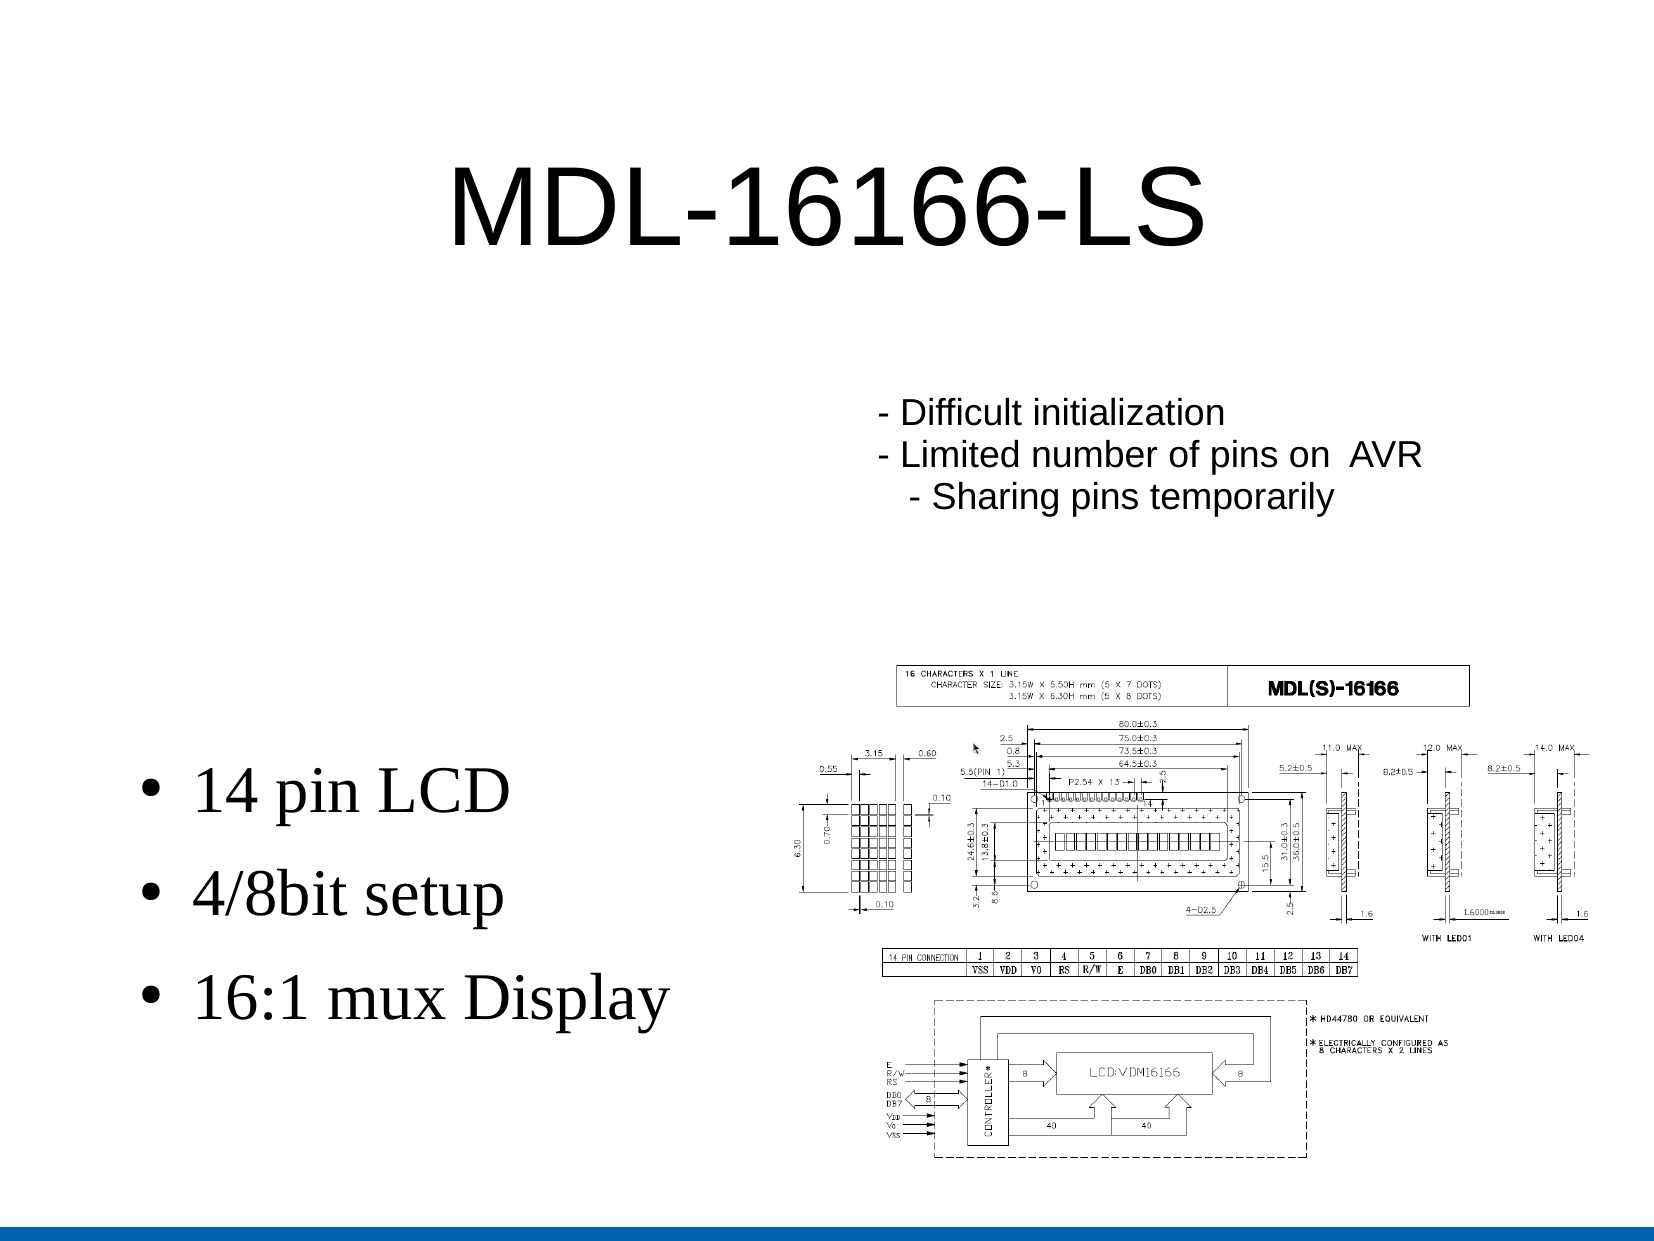

# MDL-16166-LS
- Difficult initialization
- Limited number of pins on AVR
 - Sharing pins temporarily
14 pin LCD
4/8bit setup
16:1 mux Display